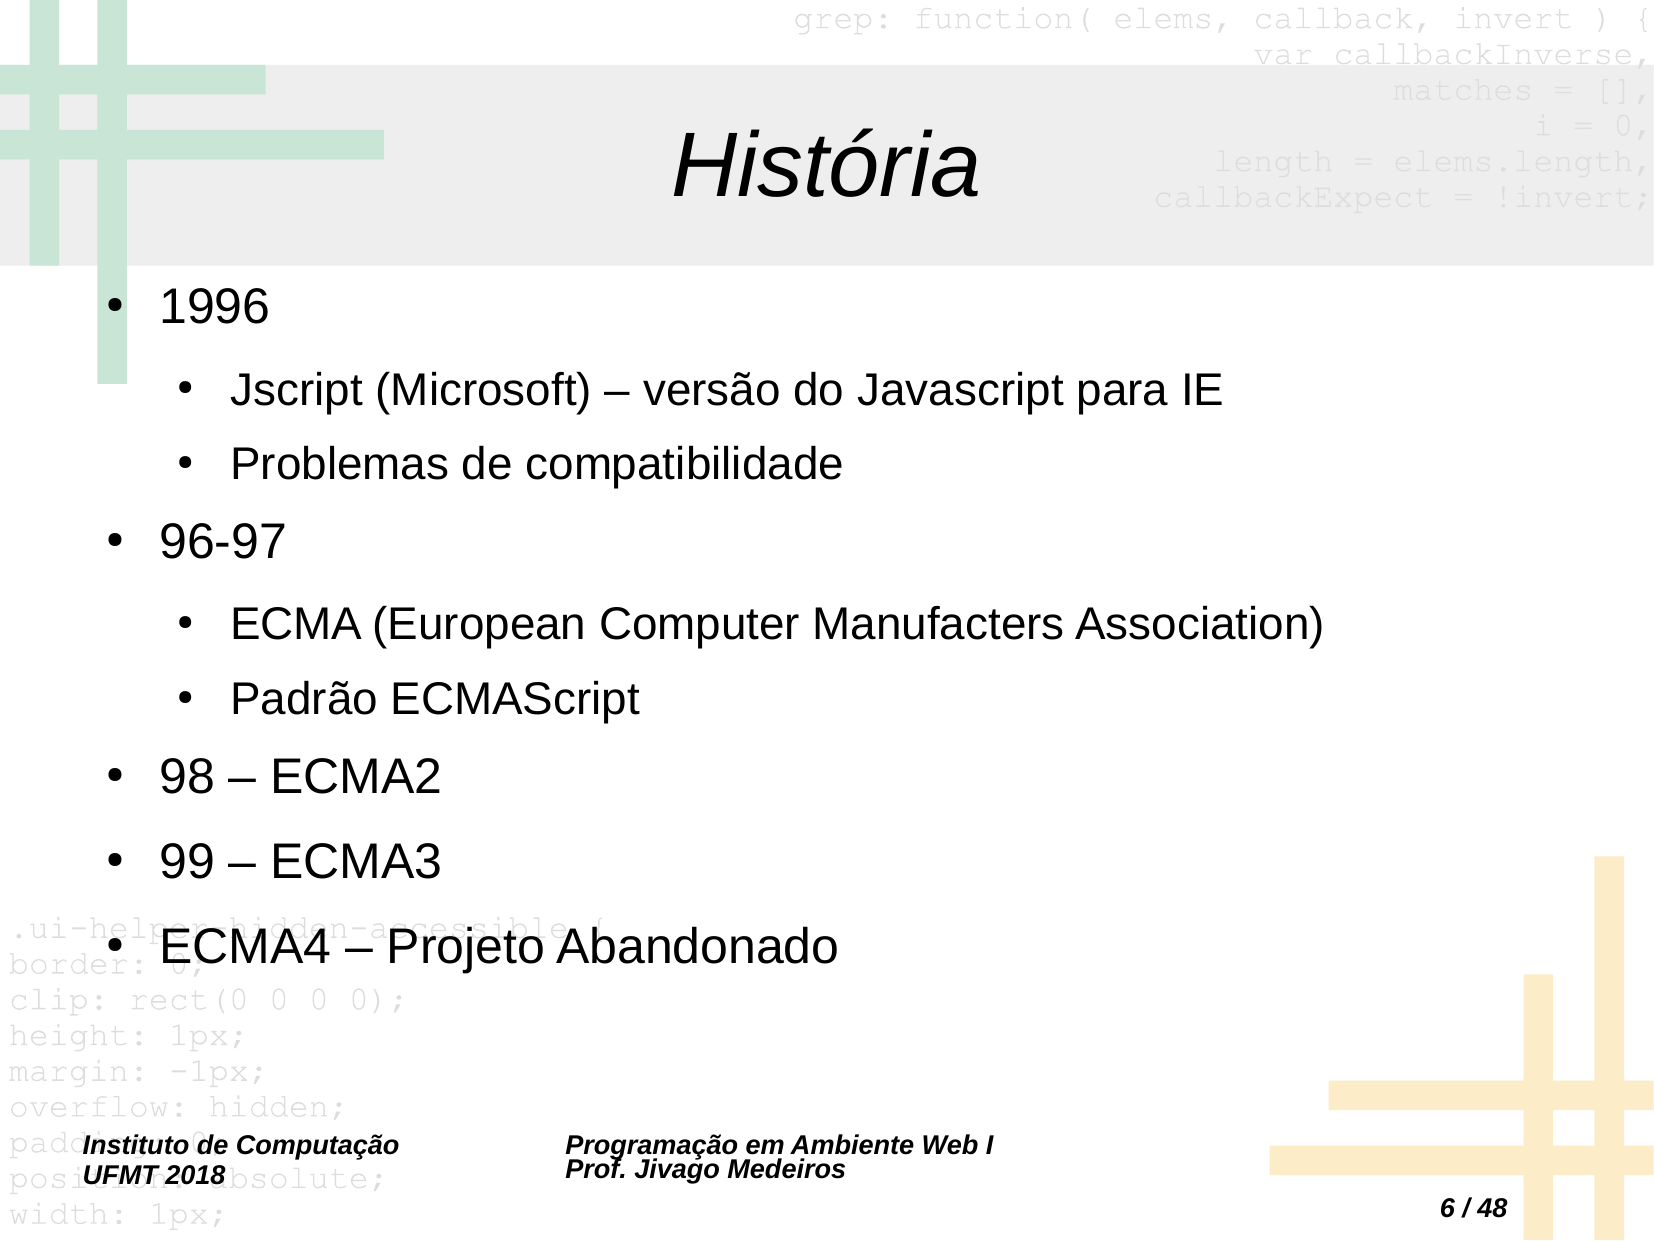

# História
1996
Jscript (Microsoft) – versão do Javascript para IE
Problemas de compatibilidade
96-97
ECMA (European Computer Manufacters Association)
Padrão ECMAScript
98 – ECMA2
99 – ECMA3
ECMA4 – Projeto Abandonado
Programação em Ambiente Web I Prof. Jivago Medeiros
6